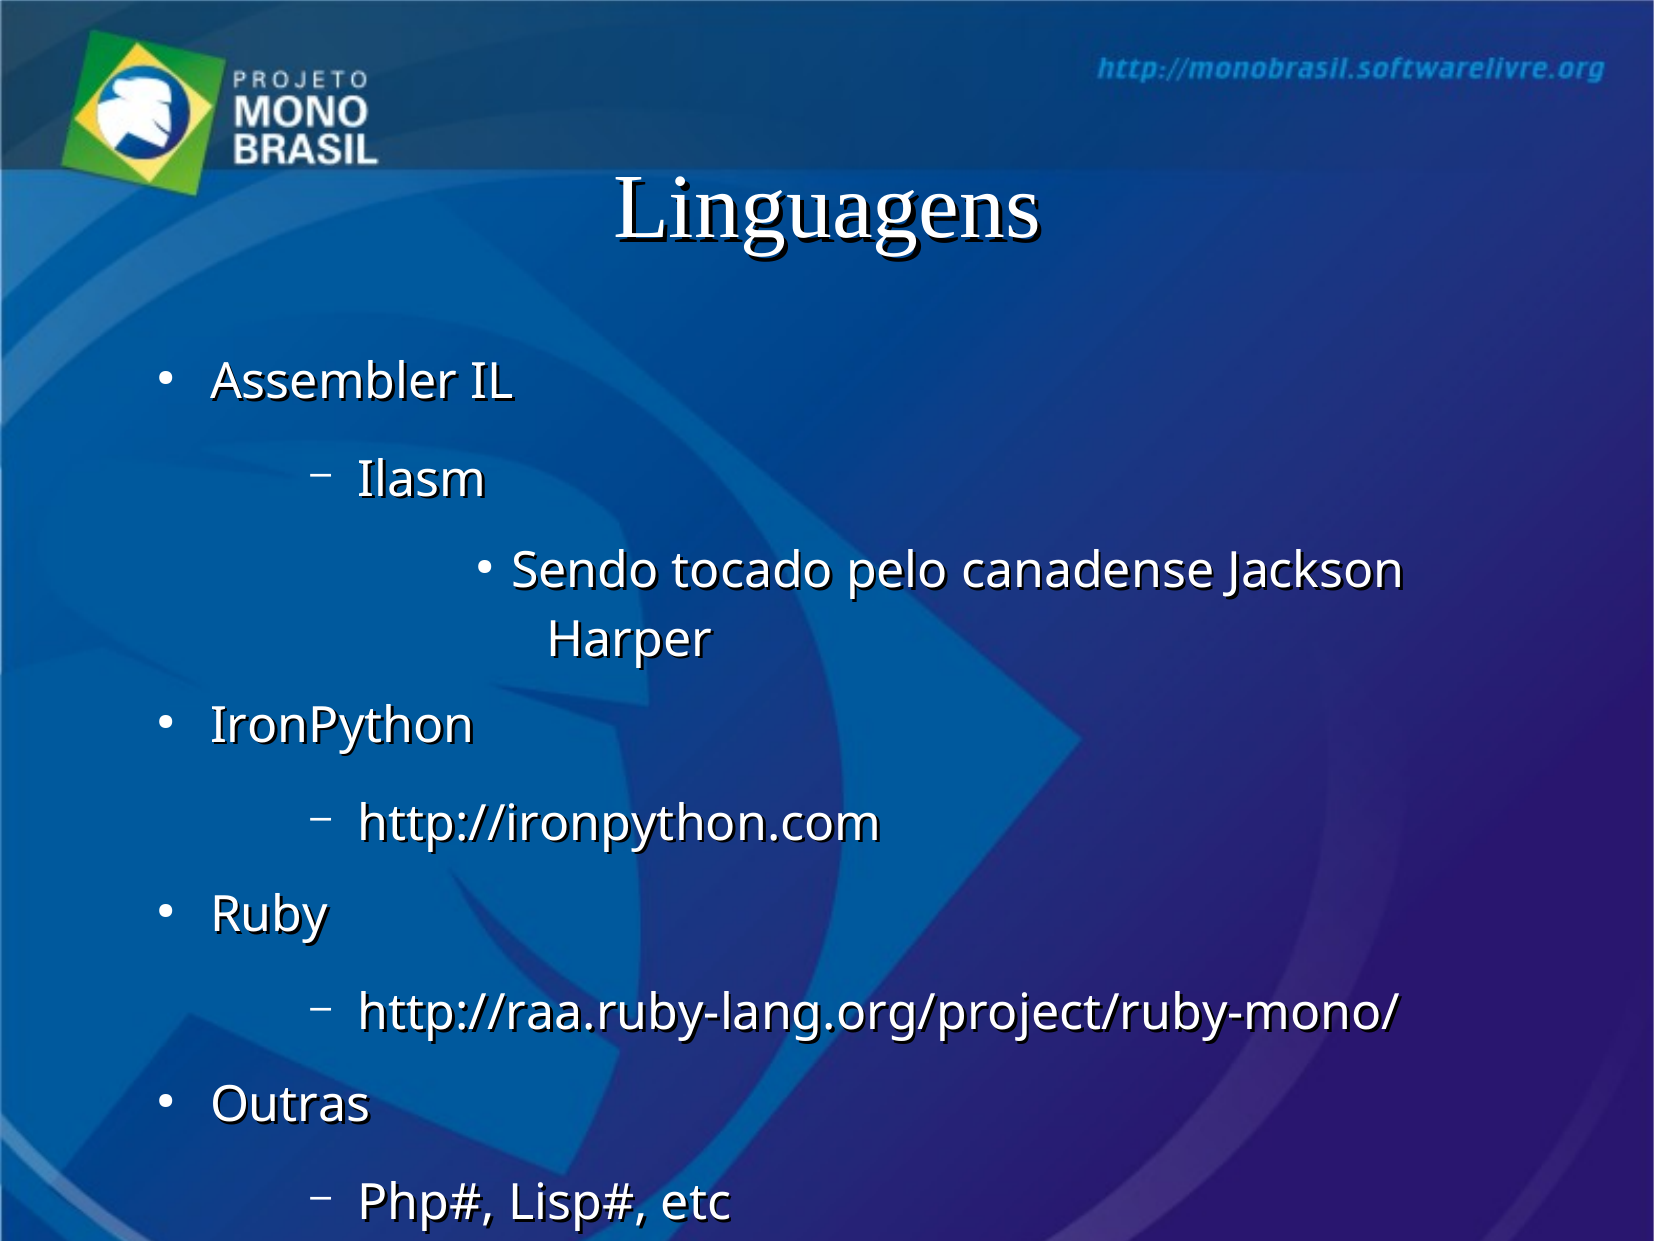

Linguagens
# Assembler IL
Ilasm
Sendo tocado pelo canadense Jackson Harper
IronPython
http://ironpython.com
Ruby
http://raa.ruby-lang.org/project/ruby-mono/
Outras
Php#, Lisp#, etc